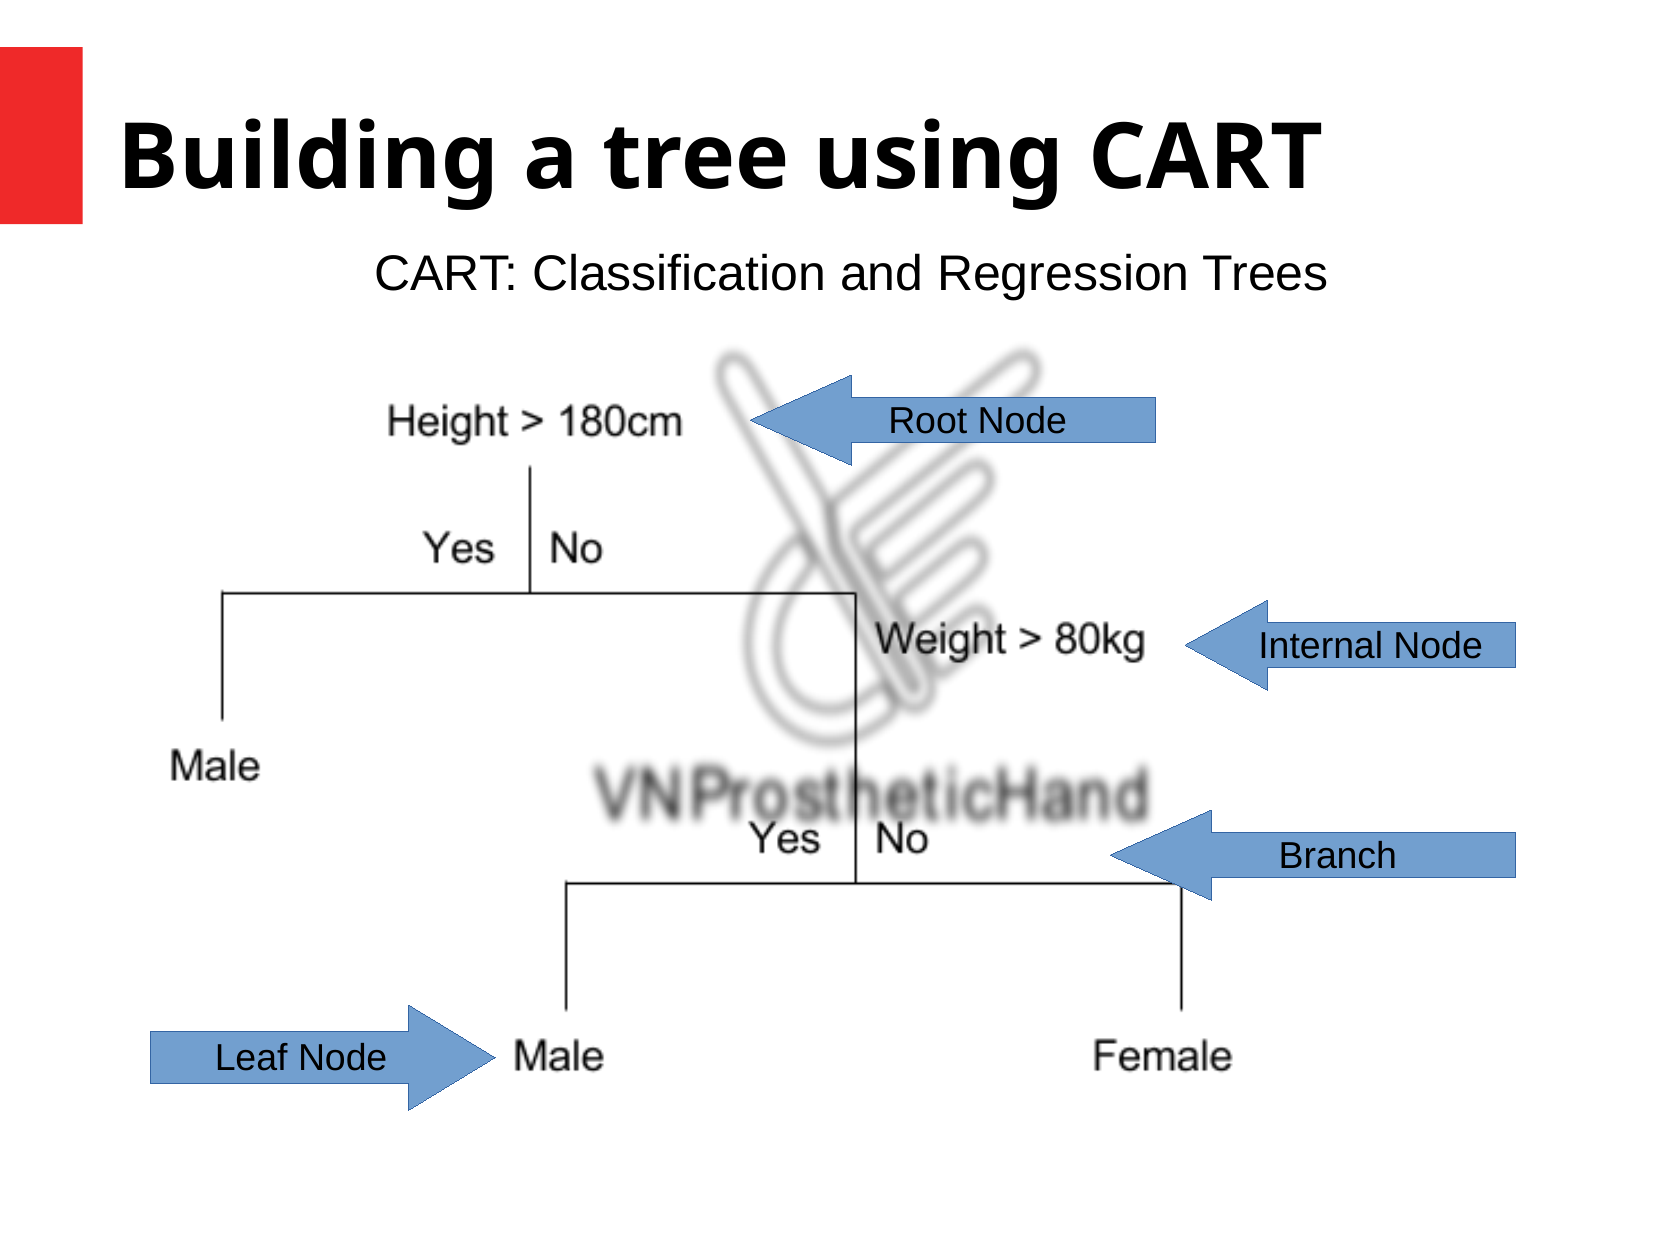

# Building a tree using CART
CART: Classification and Regression Trees
Root Node
Internal Node
Branch
Leaf Node
11